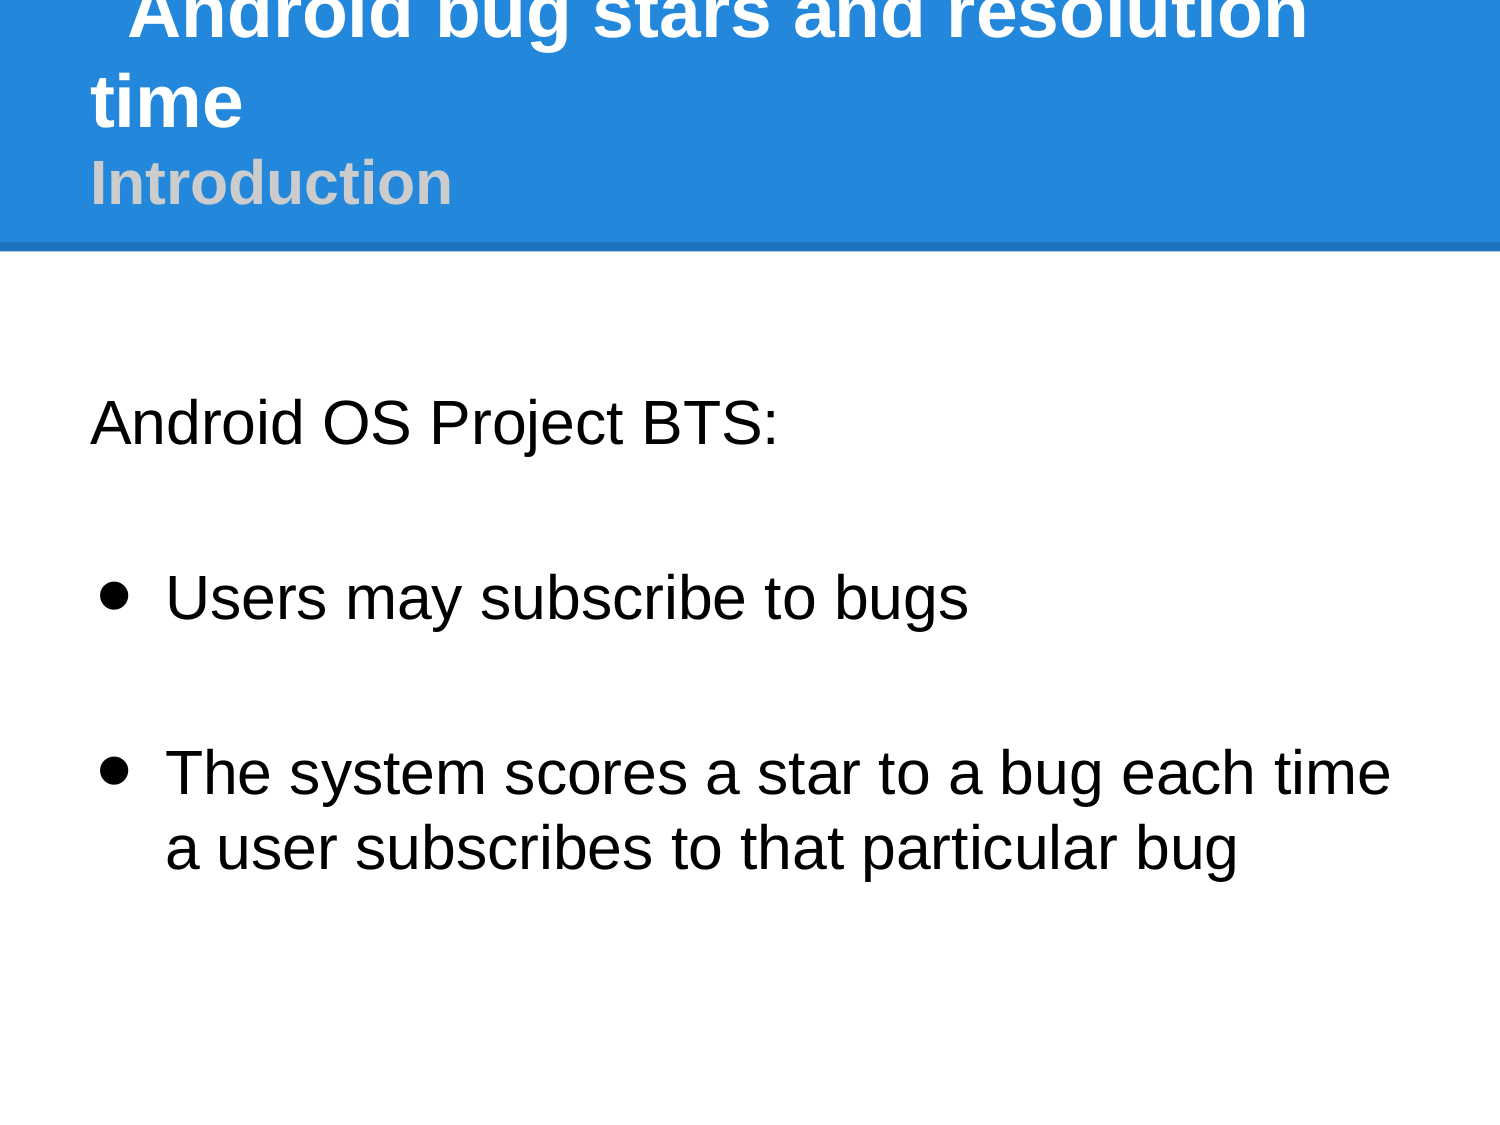

Android bug stars and resolution time
Introduction
# Android OS Project BTS:
Users may subscribe to bugs
The system scores a star to a bug each time a user subscribes to that particular bug